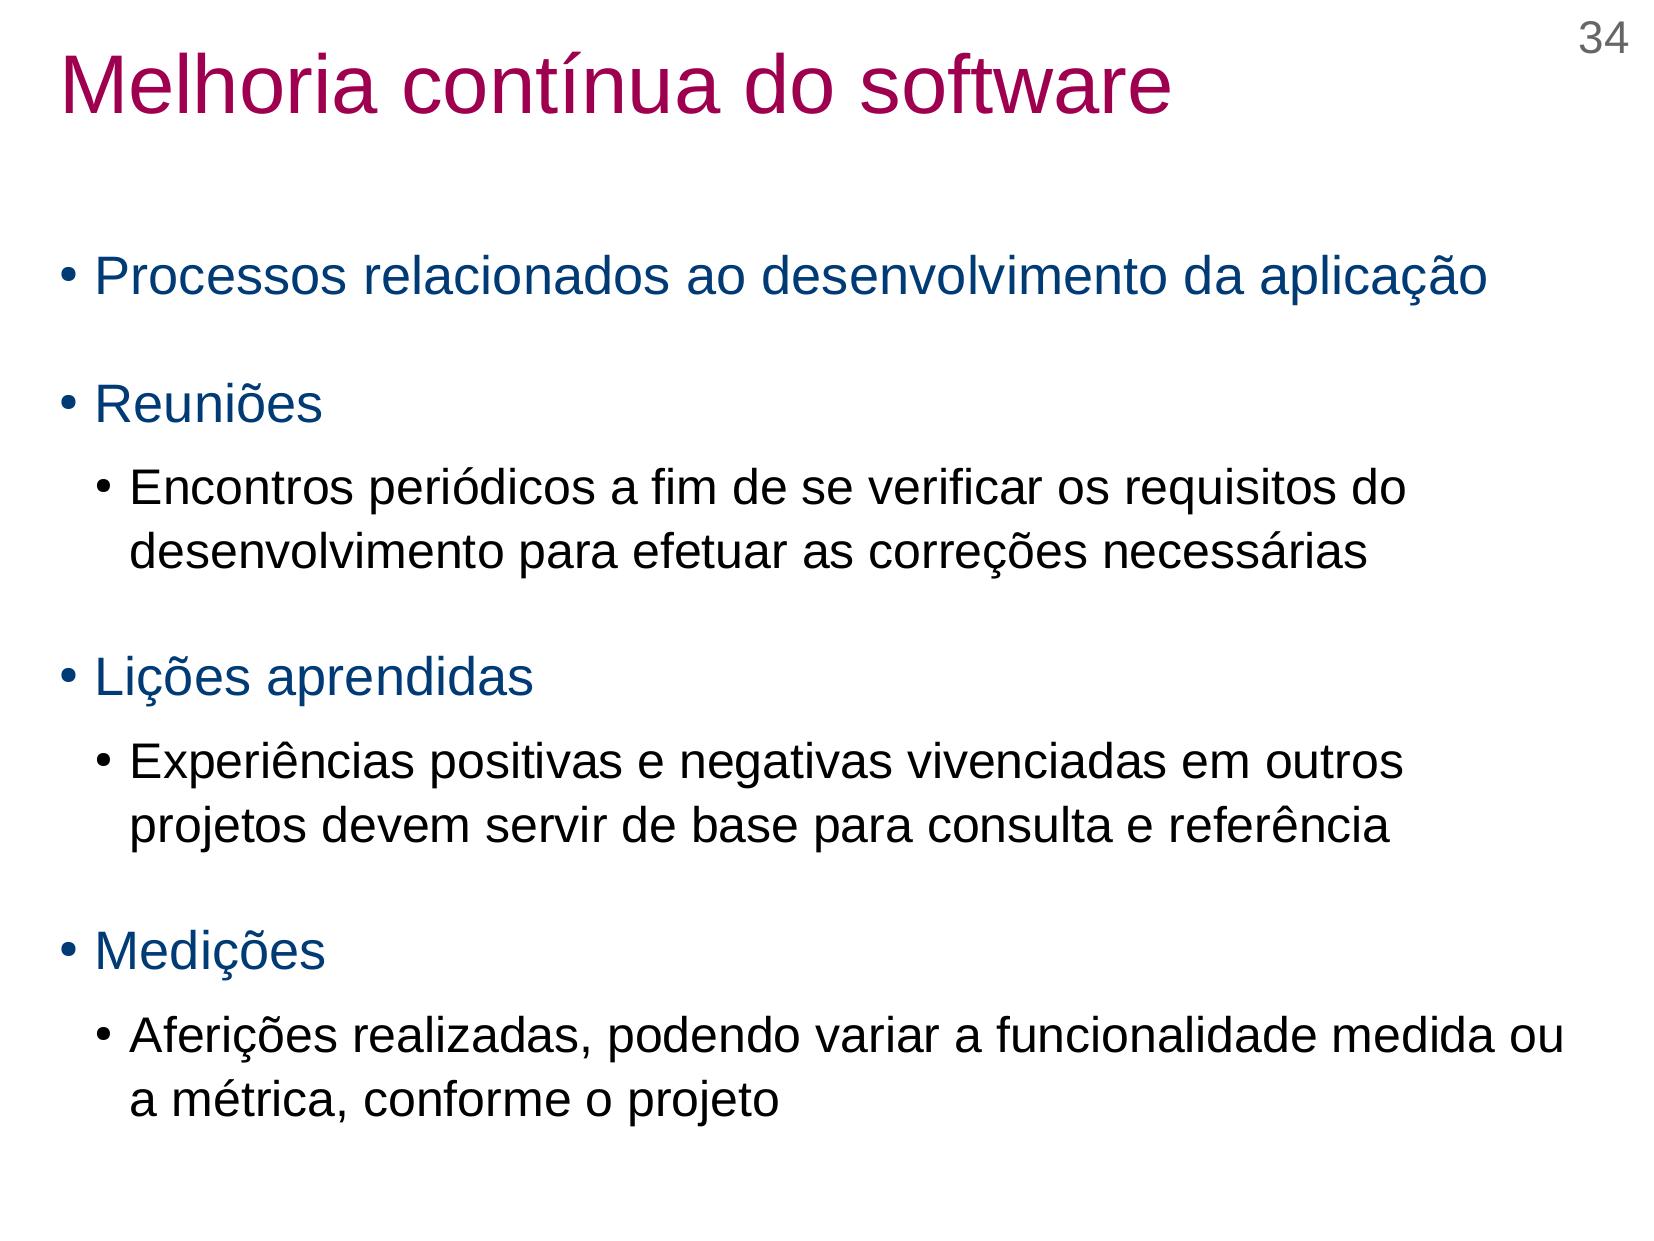

34
# Melhoria contínua do software
Processos relacionados ao desenvolvimento da aplicação
Reuniões
Encontros periódicos a fim de se verificar os requisitos do desenvolvimento para efetuar as correções necessárias
Lições aprendidas
Experiências positivas e negativas vivenciadas em outros projetos devem servir de base para consulta e referência
Medições
Aferições realizadas, podendo variar a funcionalidade medida ou a métrica, conforme o projeto